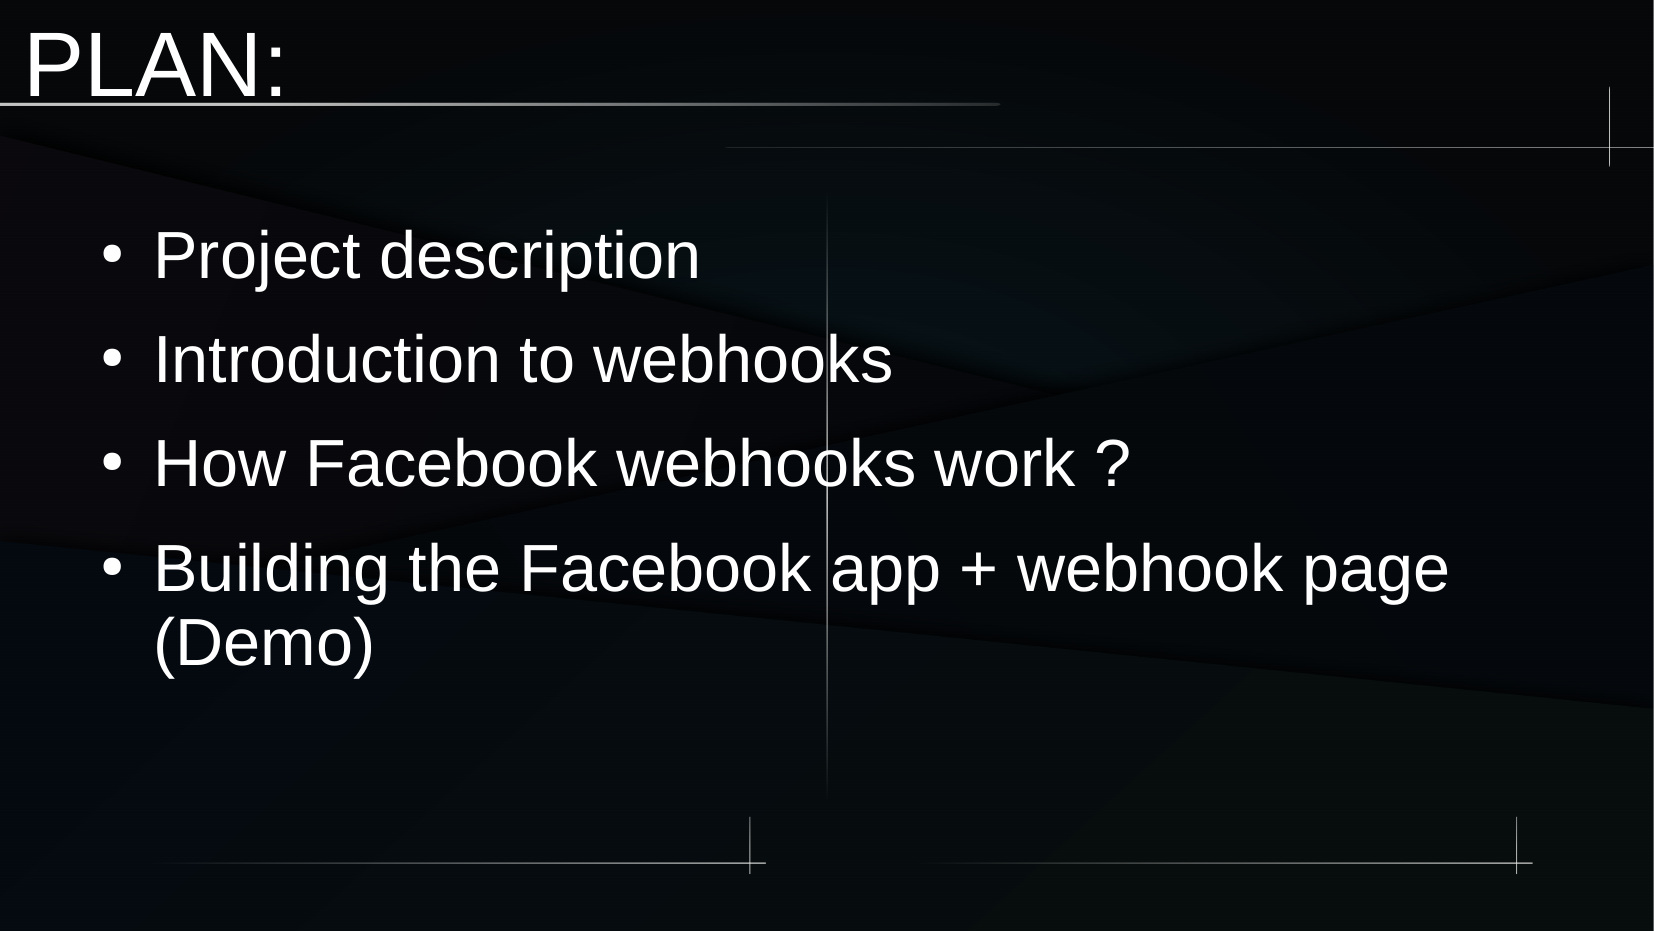

# PLAN:
Project description
Introduction to webhooks
How Facebook webhooks work ?
Building the Facebook app + webhook page (Demo)